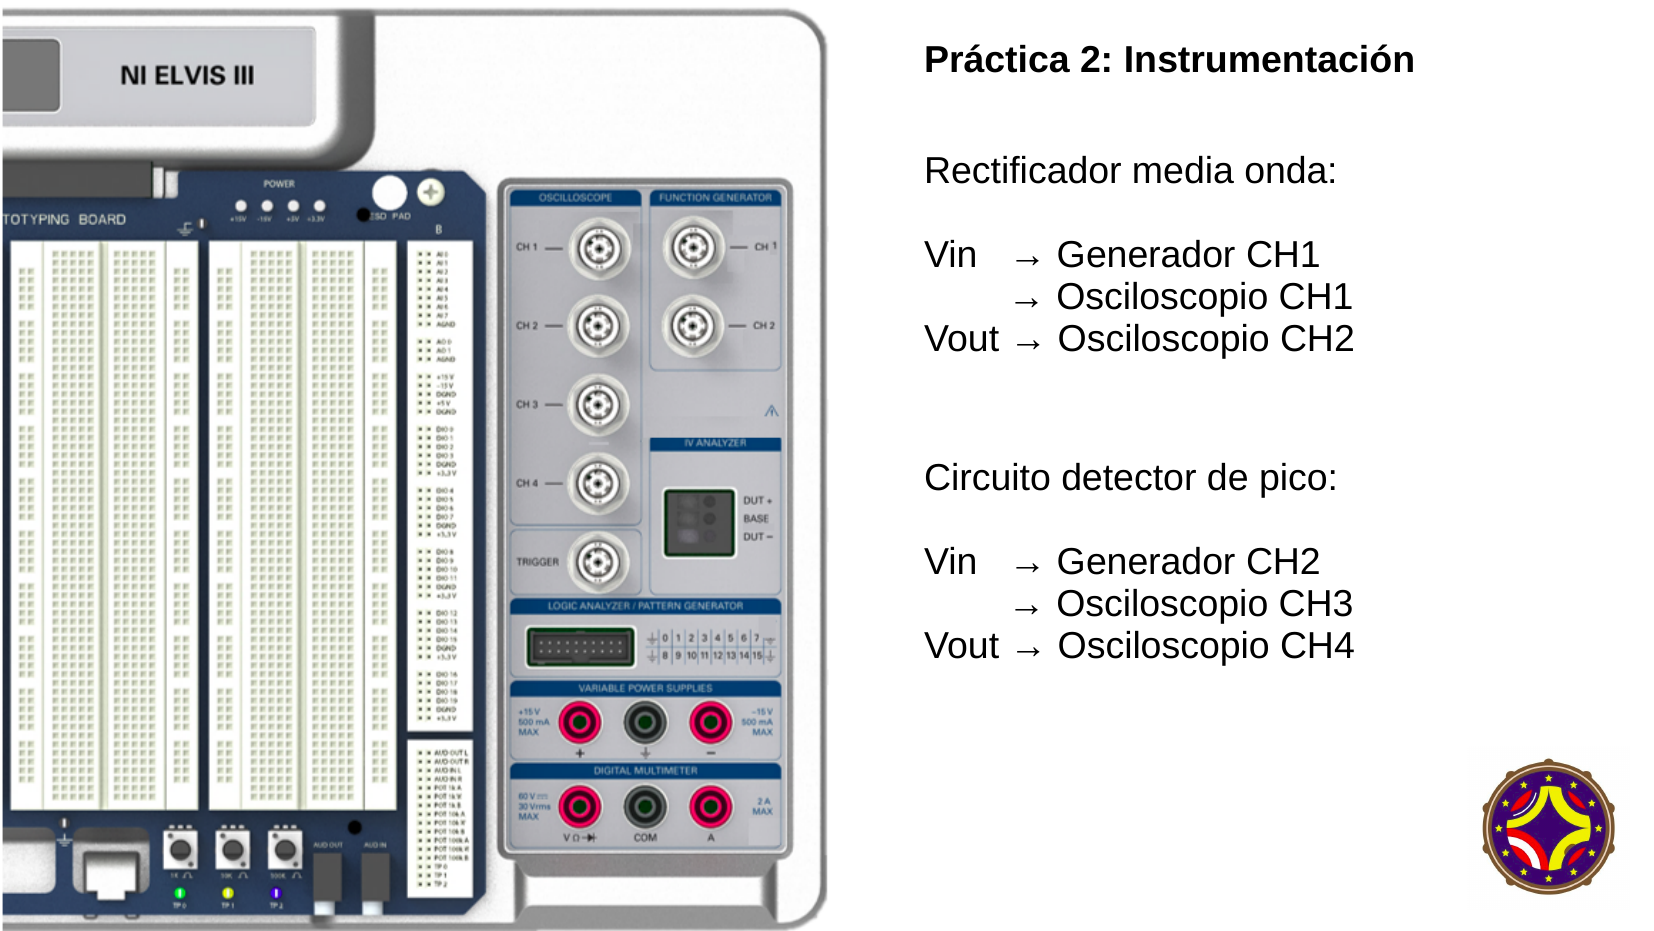

Práctica 2: Instrumentación
Rectificador media onda:
Vin → Generador CH1
 → Osciloscopio CH1
Vout → Osciloscopio CH2
Circuito detector de pico:
Vin → Generador CH2
 → Osciloscopio CH3
Vout → Osciloscopio CH4